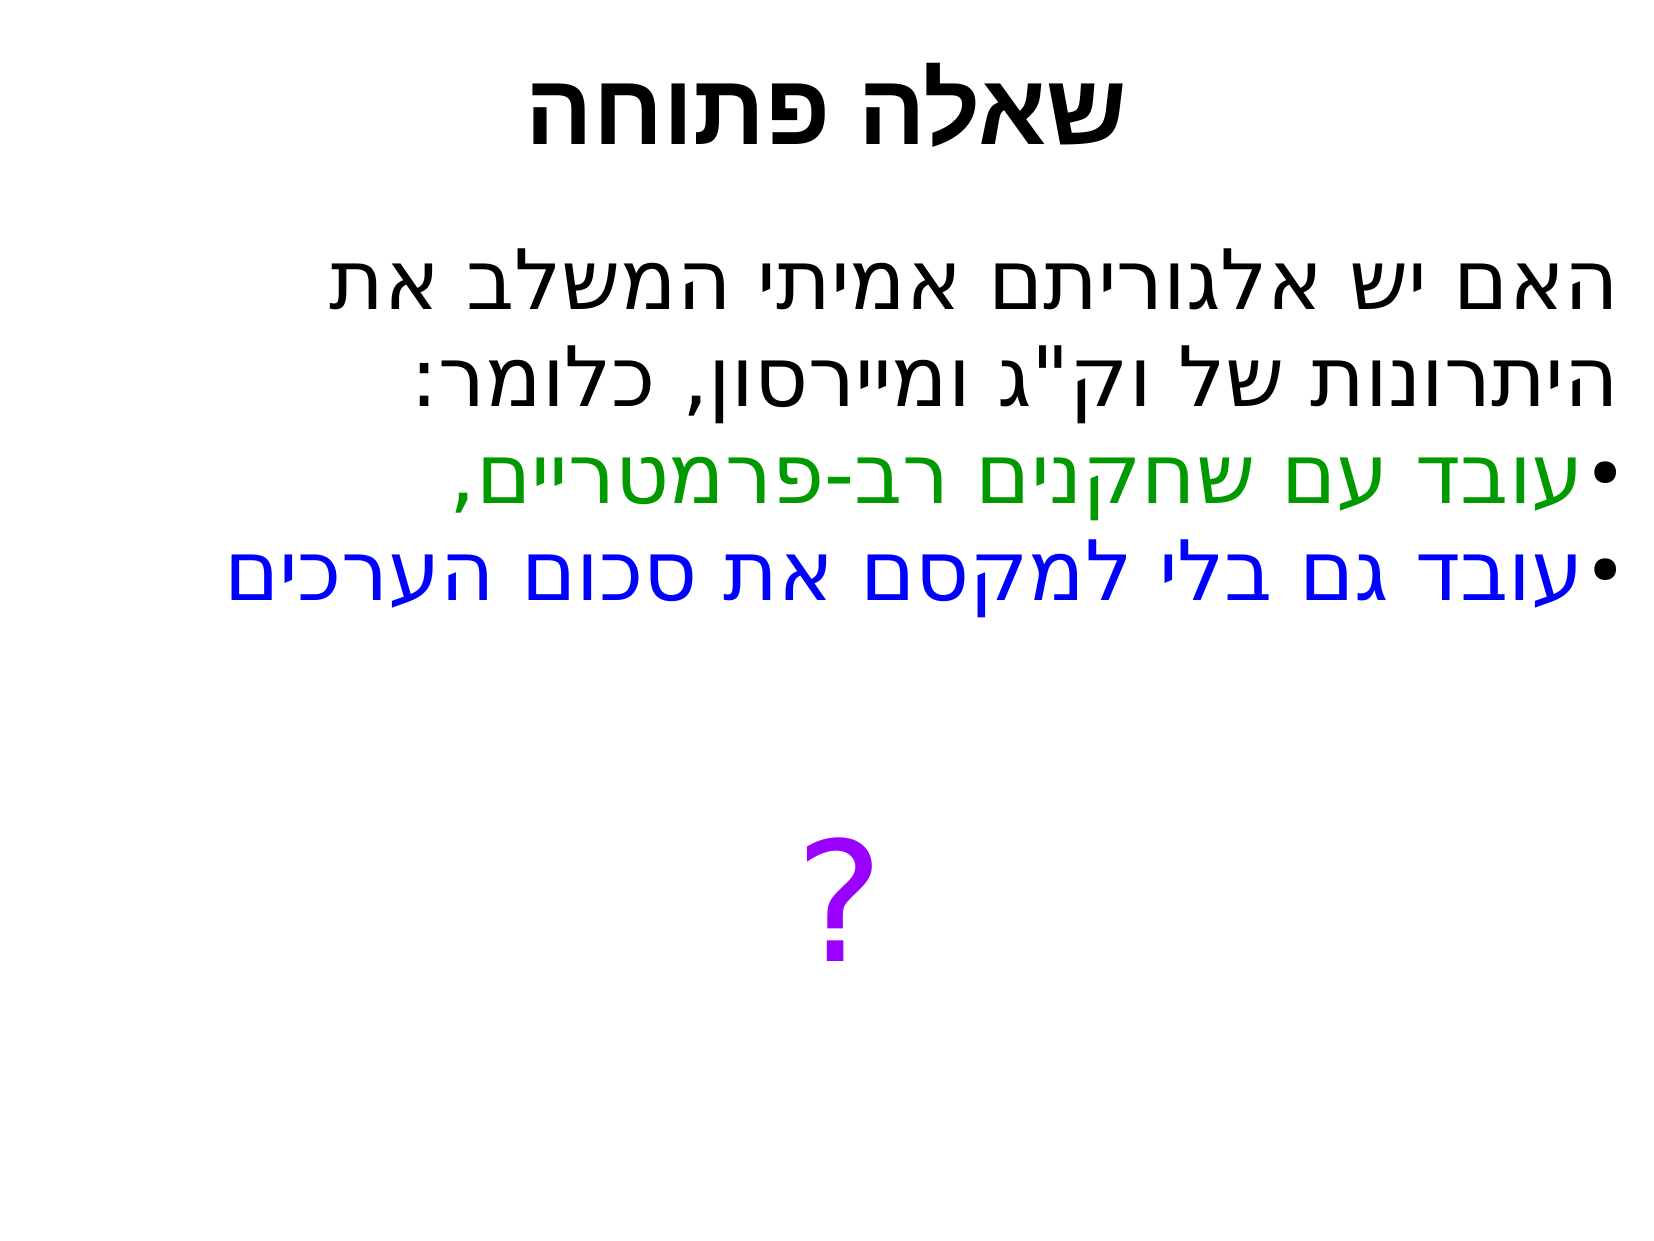

# שאלה פתוחה
האם יש אלגוריתם אמיתי המשלב את היתרונות של וק"ג ומיירסון, כלומר:
עובד עם שחקנים רב-פרמטריים,
עובד גם בלי למקסם את סכום הערכים
?